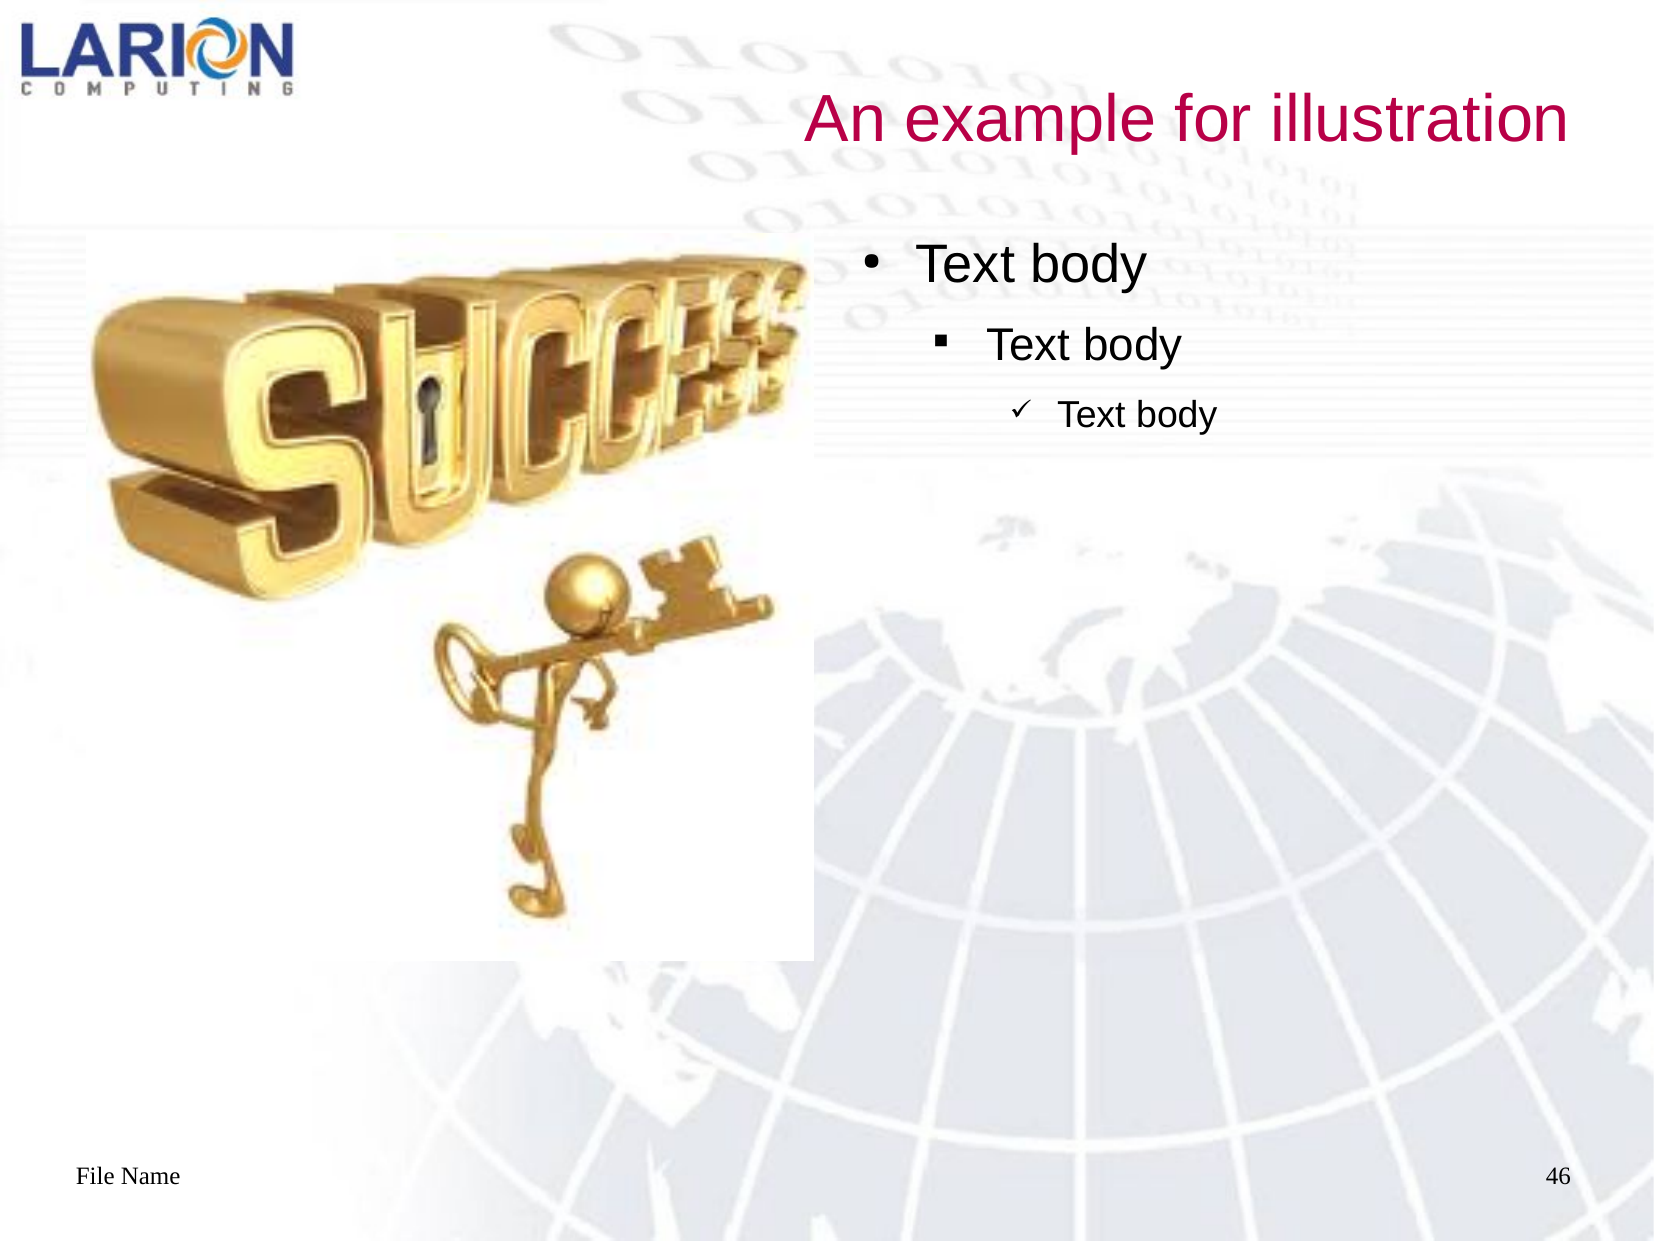

# An example for illustration
Text body
Text body
Text body
File Name
46